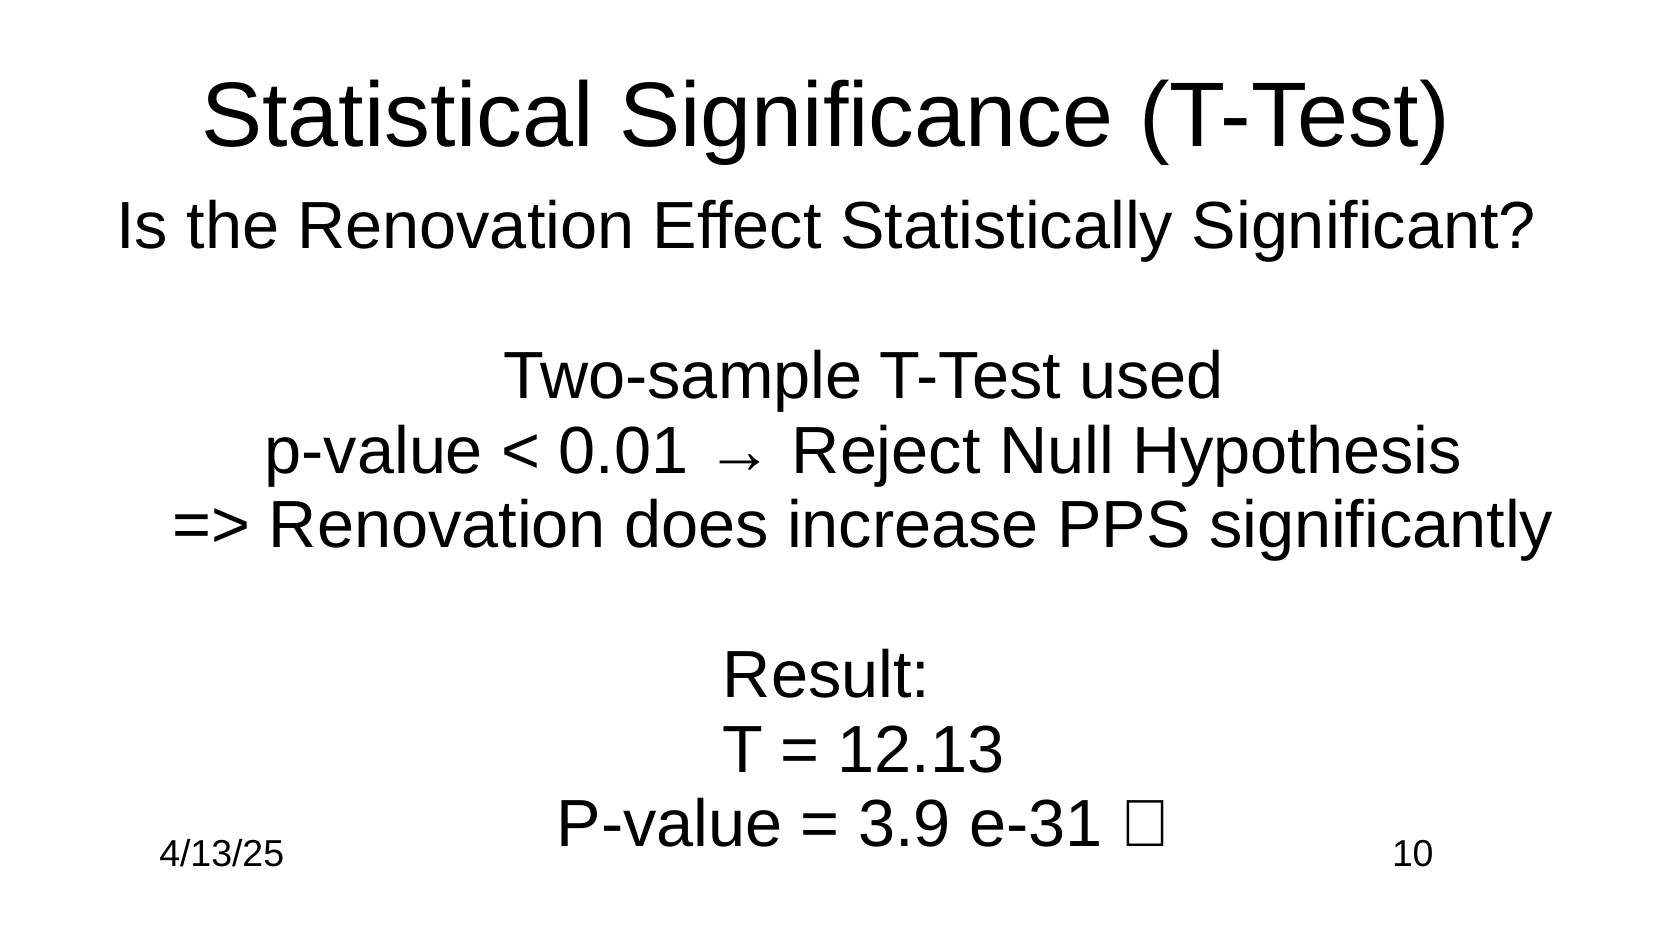

# Statistical Significance (T-Test)
Is the Renovation Effect Statistically Significant?
 Two-sample T-Test used
 p-value < 0.01 → Reject Null Hypothesis
 => Renovation does increase PPS significantly
Result:
 T = 12.13
 P-value = 3.9 e-31 ✅